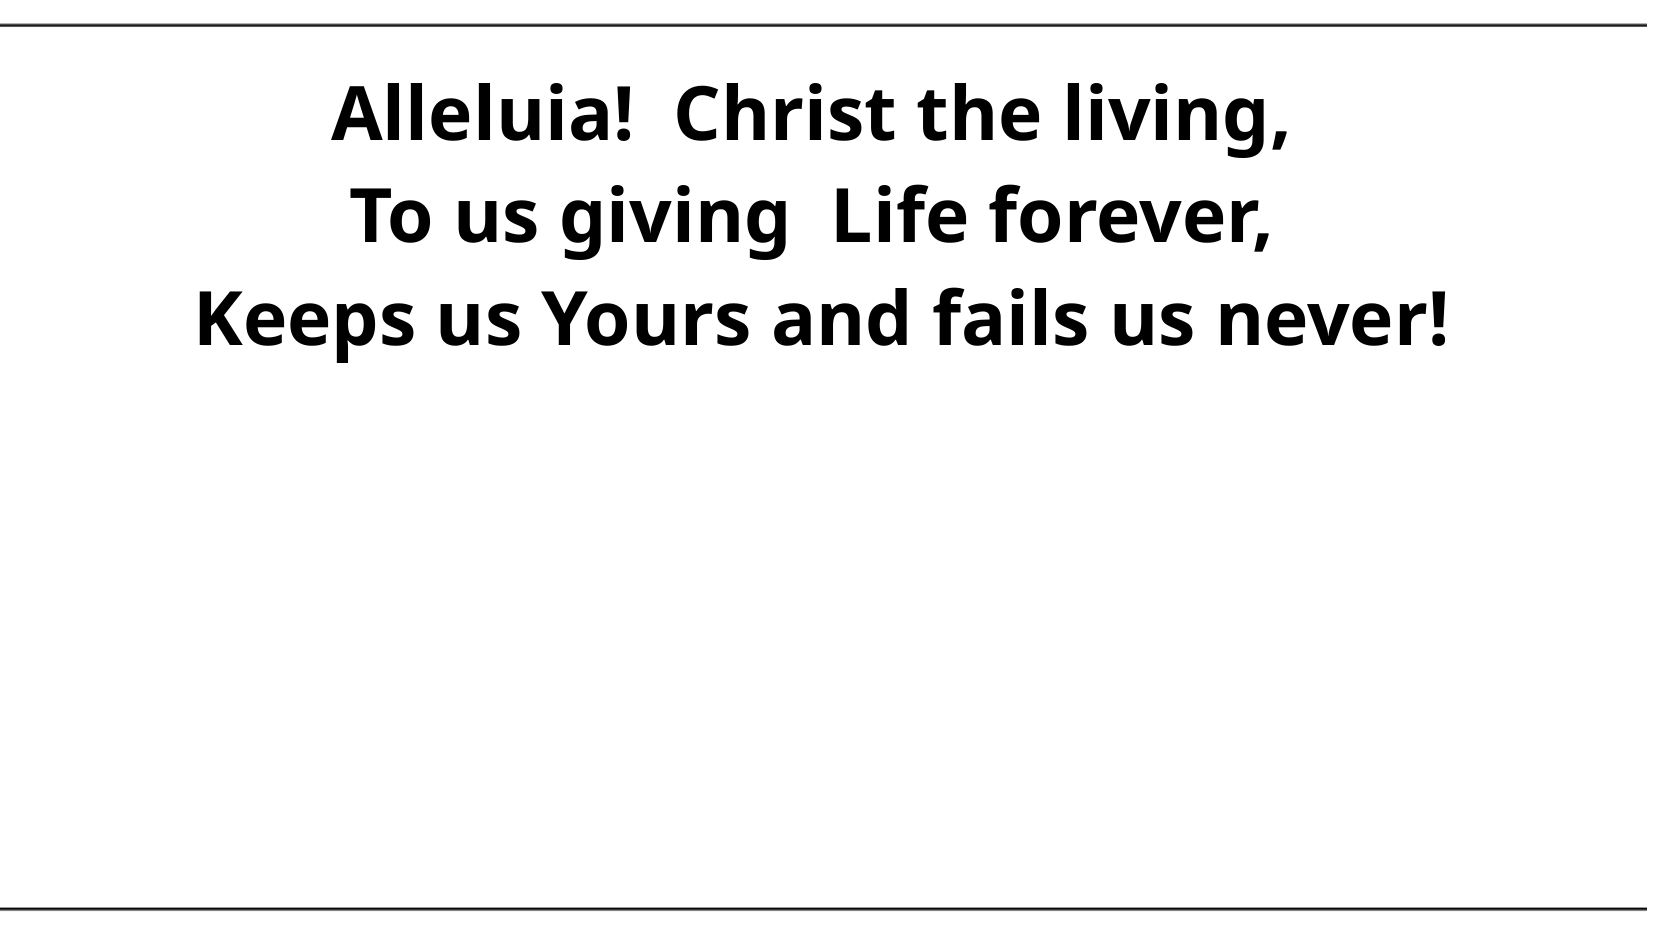

Alleluia! Christ the living,
To us giving Life forever,
Keeps us Yours and fails us never!